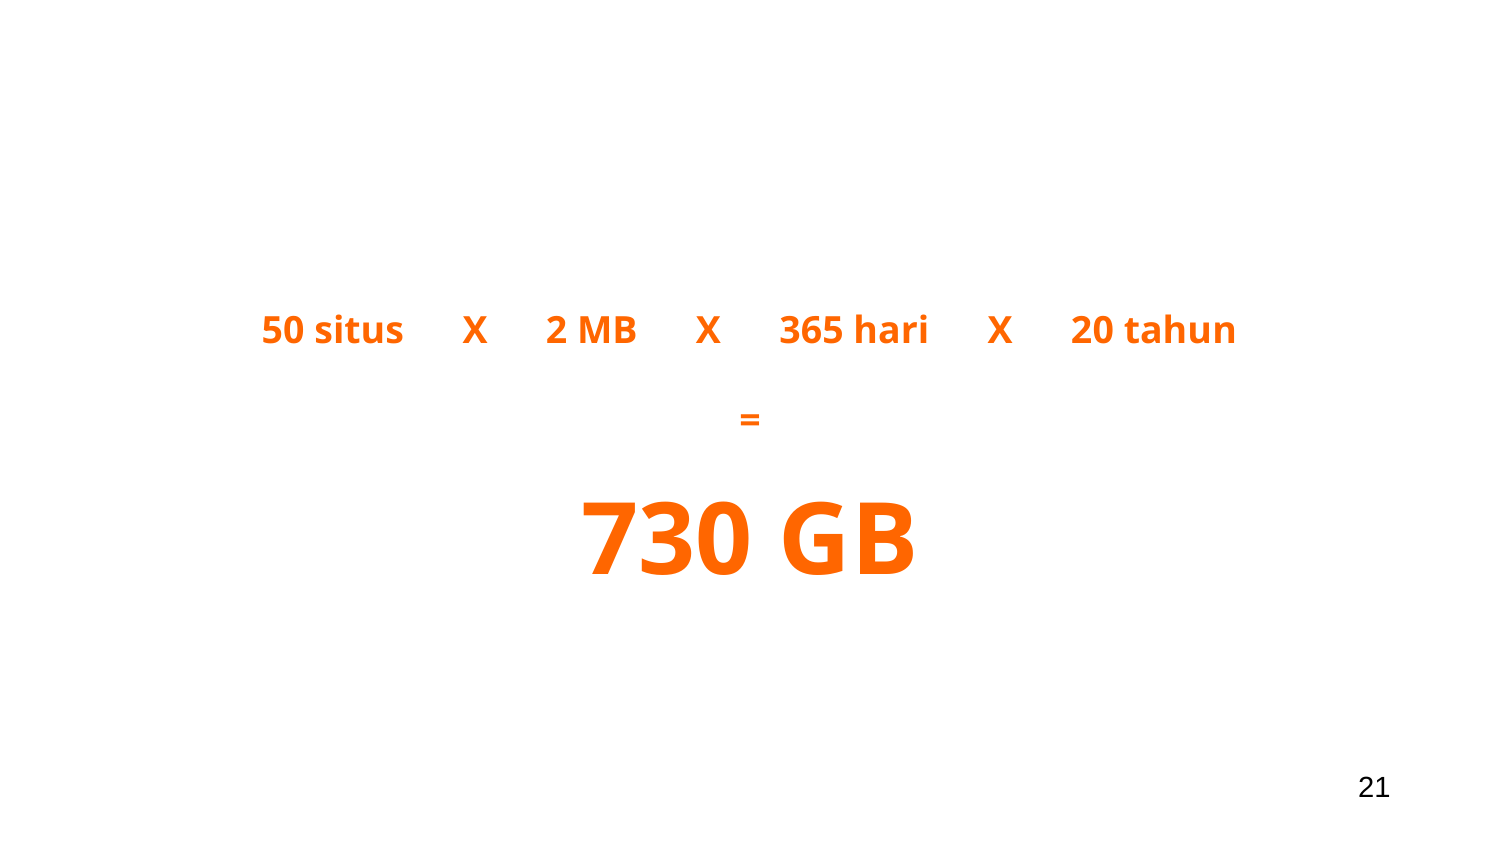

50 situs X 2 MB X 365 hari X 20 tahun
=
730 GB